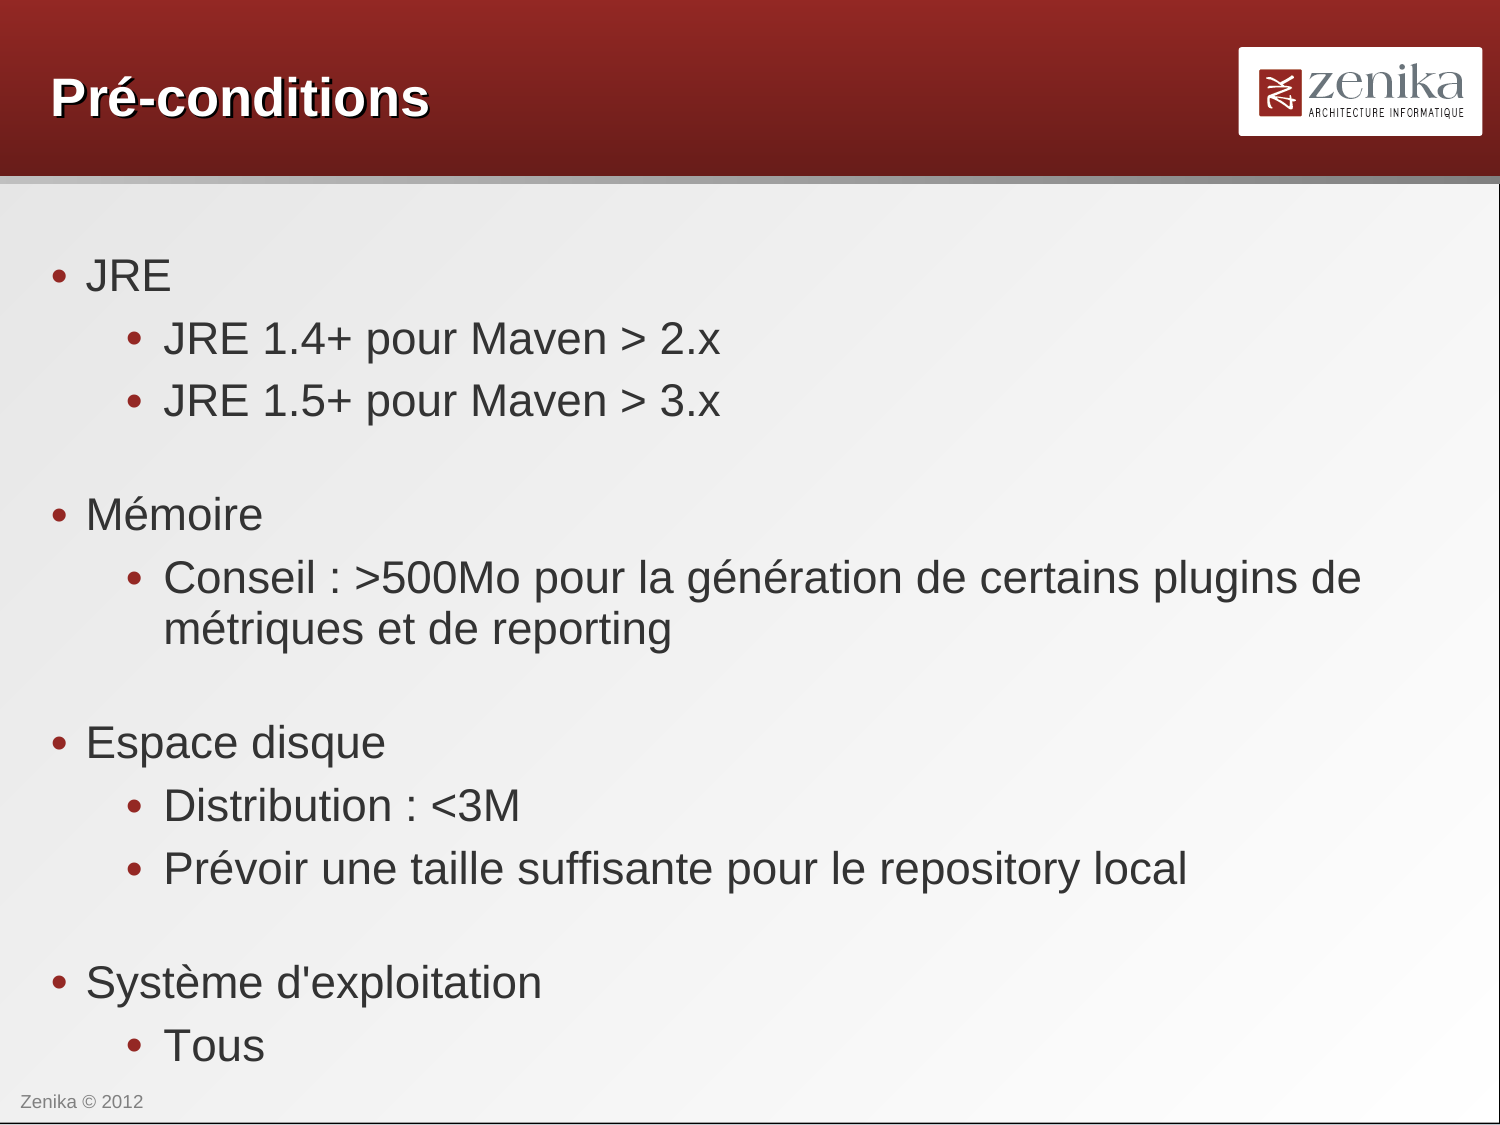

# Pré-conditions
JRE
JRE 1.4+ pour Maven > 2.x
JRE 1.5+ pour Maven > 3.x
Mémoire
Conseil : >500Mo pour la génération de certains plugins de métriques et de reporting
Espace disque
Distribution : <3M
Prévoir une taille suffisante pour le repository local
Système d'exploitation
Tous